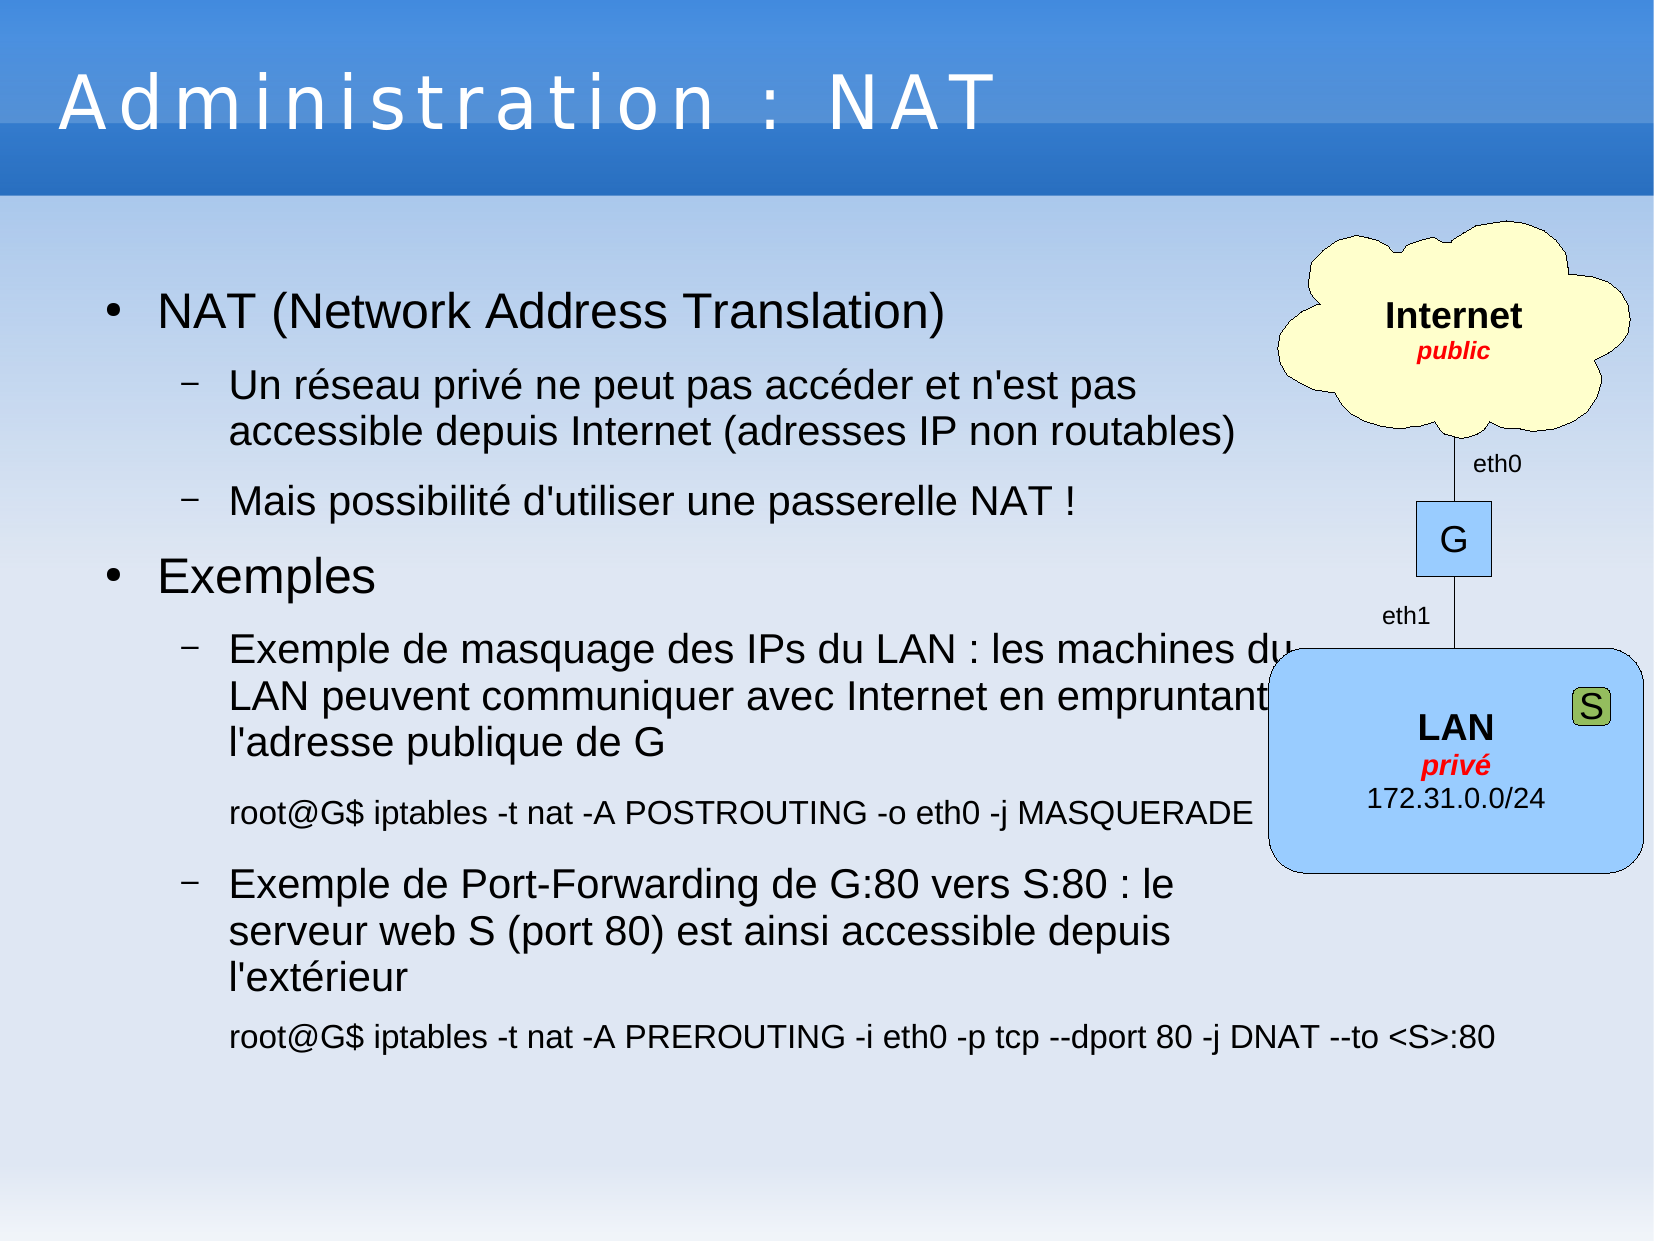

# Administration : NAT
Internet
public
eth0
G
eth1
LAN
privé
172.31.0.0/24
S
NAT (Network Address Translation)
Un réseau privé ne peut pas accéder et n'est pas accessible depuis Internet (adresses IP non routables)
Mais possibilité d'utiliser une passerelle NAT !
Exemples
Exemple de masquage des IPs du LAN : les machines du LAN peuvent communiquer avec Internet en empruntant l'adresse publique de G
Exemple de Port-Forwarding de G:80 vers S:80 : le serveur web S (port 80) est ainsi accessible depuis l'extérieur
root@G$ iptables -t nat -A POSTROUTING -o eth0 -j MASQUERADE
root@G$ iptables -t nat -A PREROUTING -i eth0 -p tcp --dport 80 -j DNAT --to <S>:80